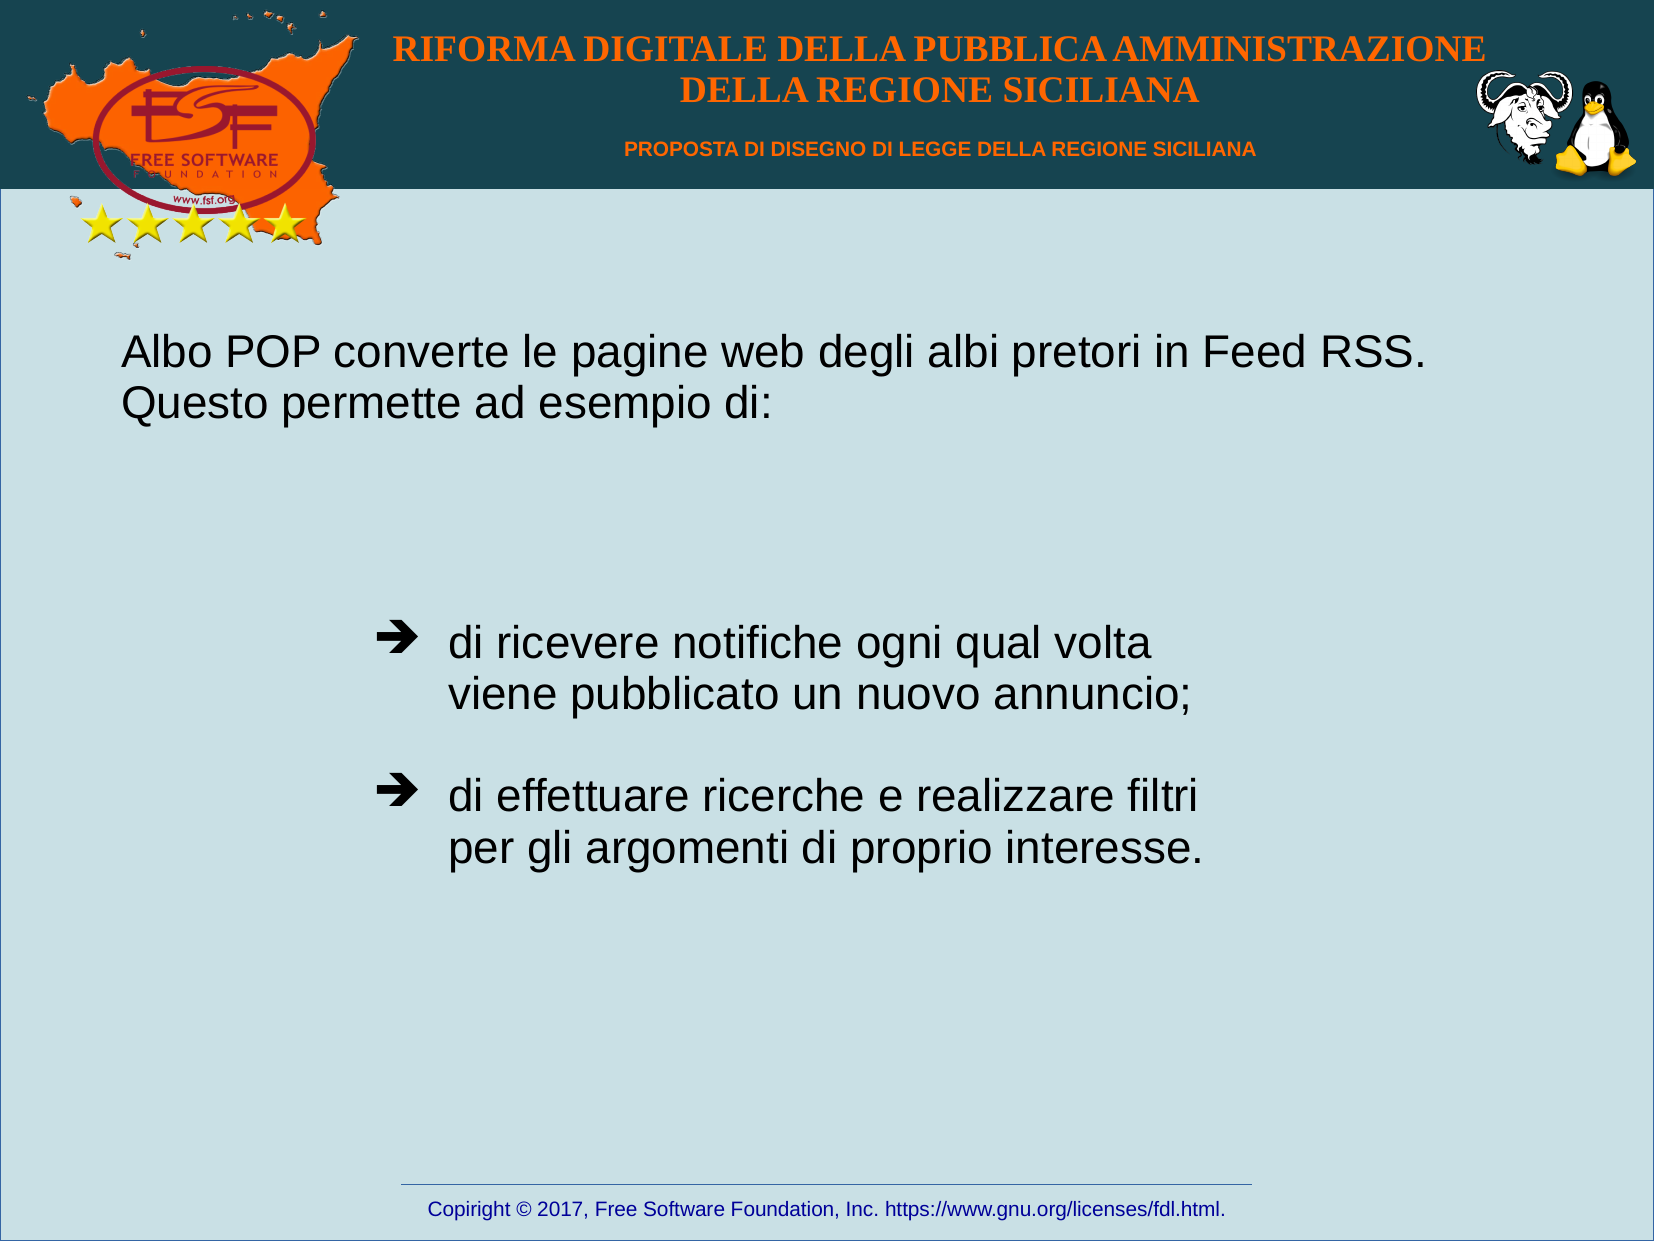

Albo POP converte le pagine web degli albi pretori in Feed RSS. Questo permette ad esempio di:
di ricevere notifiche ogni qual volta viene pubblicato un nuovo annuncio;
di effettuare ricerche e realizzare filtri per gli argomenti di proprio interesse.